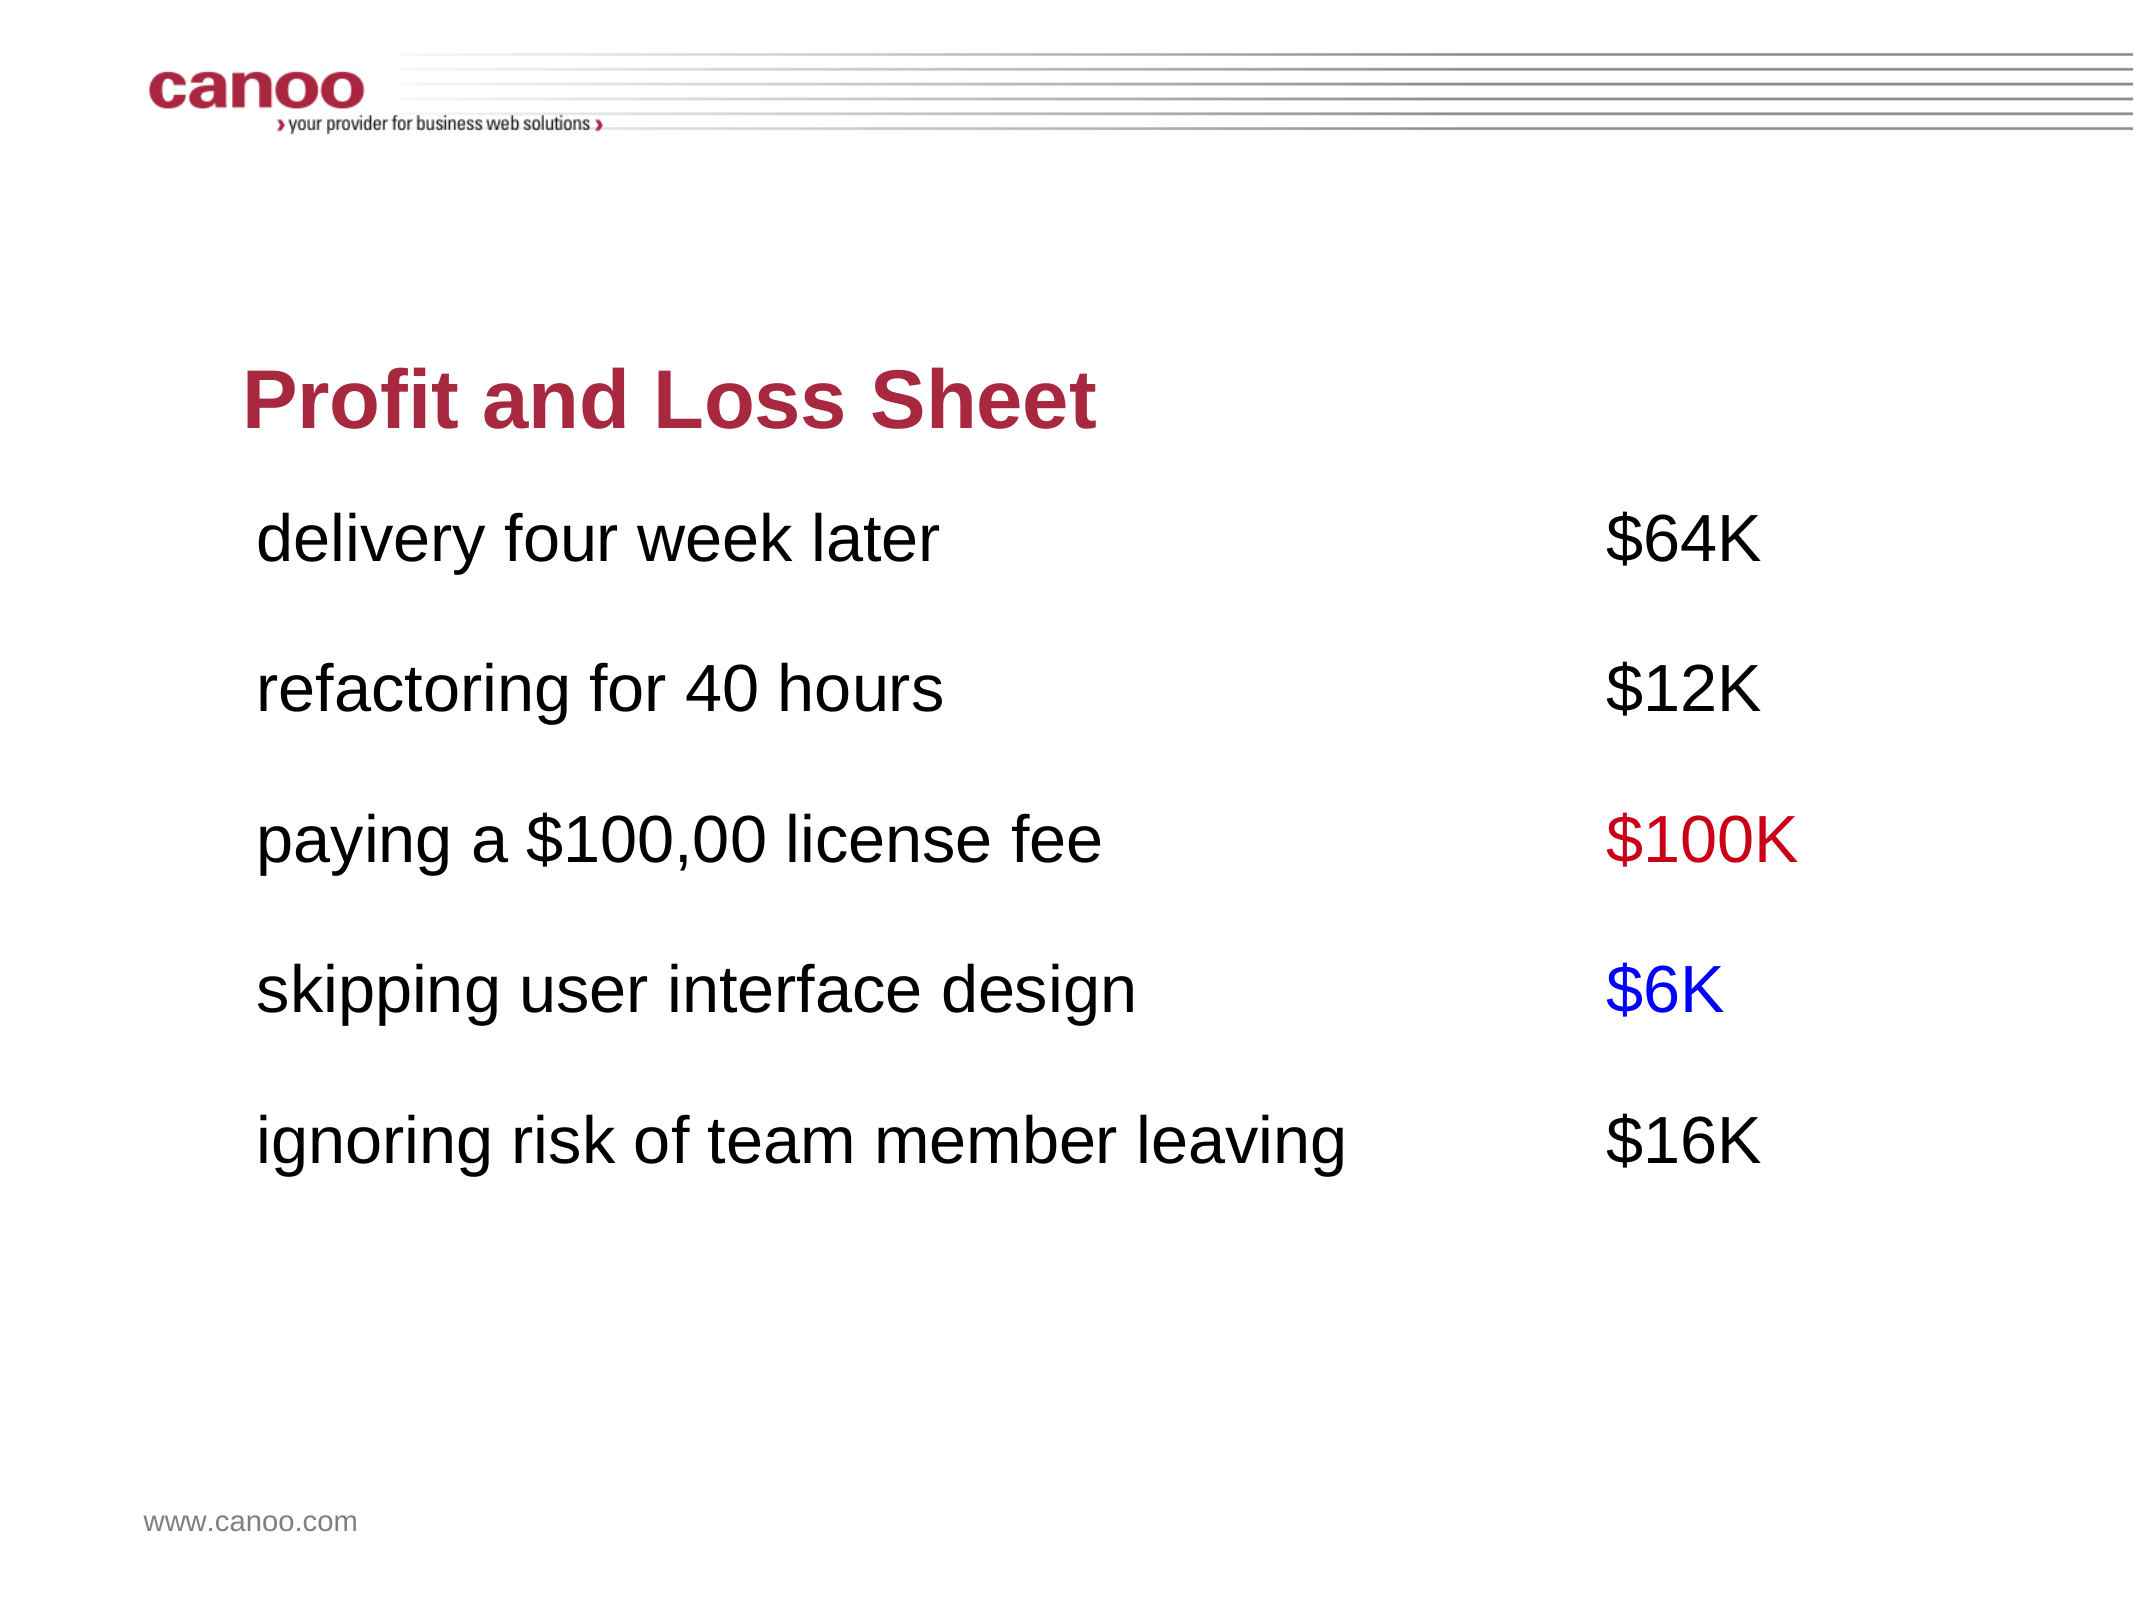

delivery four week later					$64K
refactoring for 40 hours					$12K
paying a $100,00 license fee				$100K
skipping user interface design				$6K
ignoring risk of team member leaving		$16K
# Profit and Loss Sheet